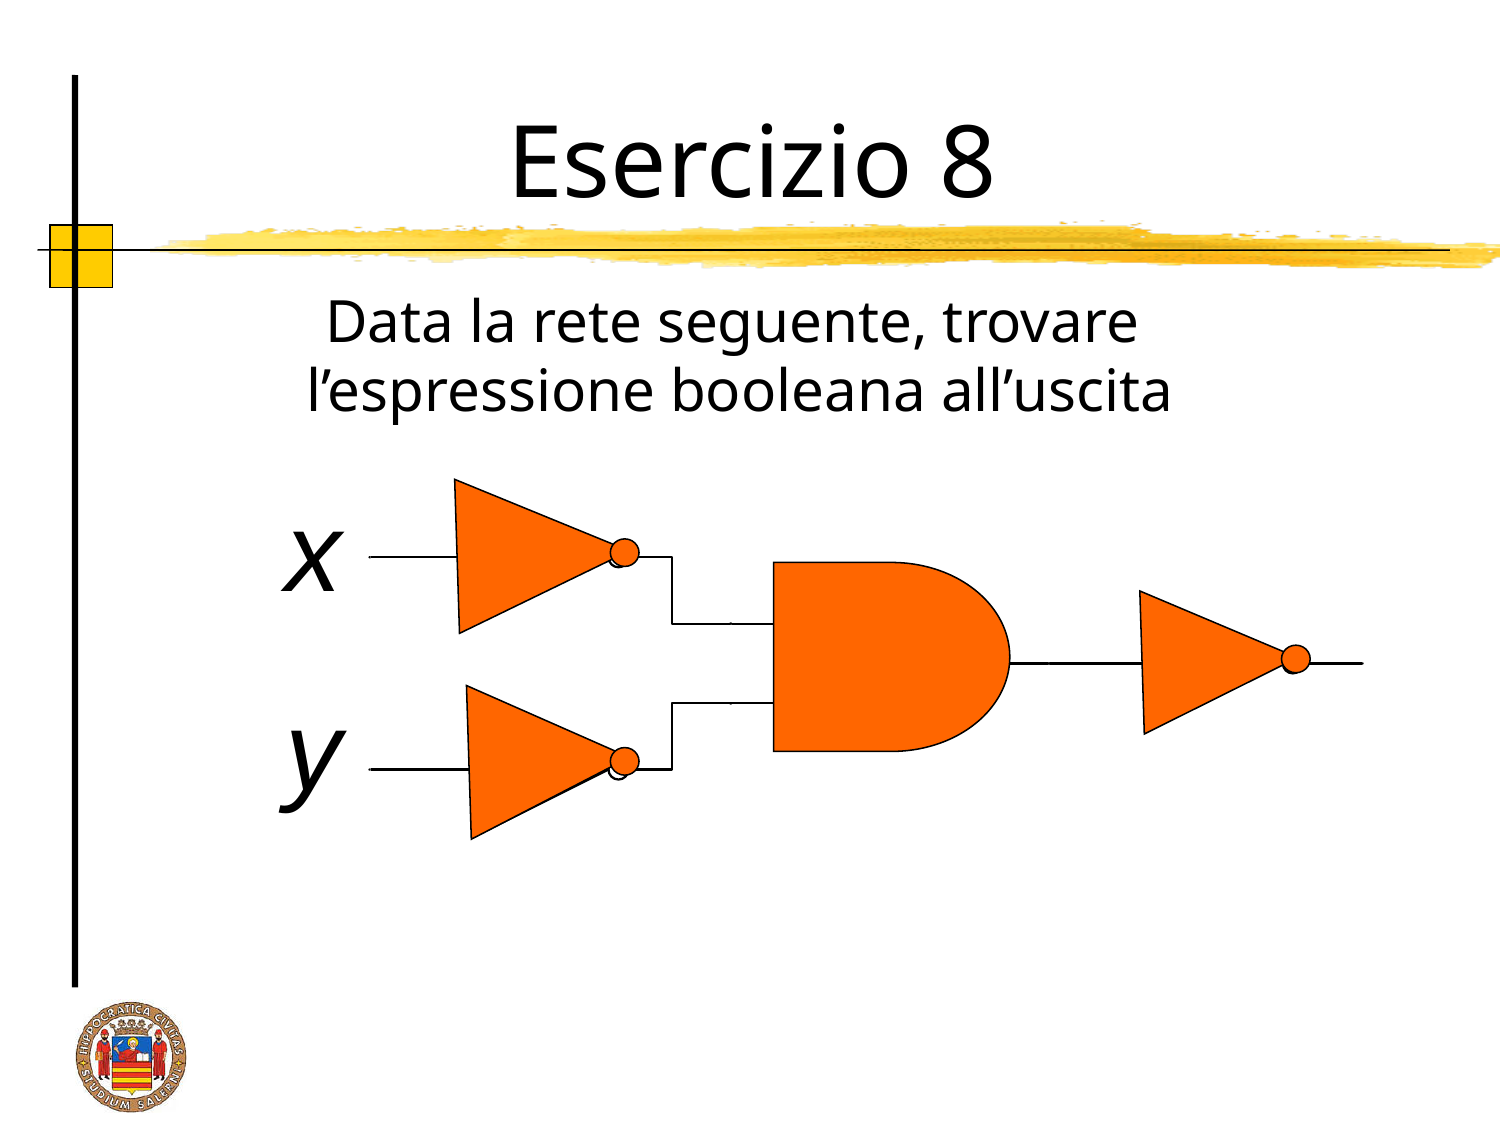

# Esercizio 8
Data la rete seguente, trovare
l’espressione booleana all’uscita